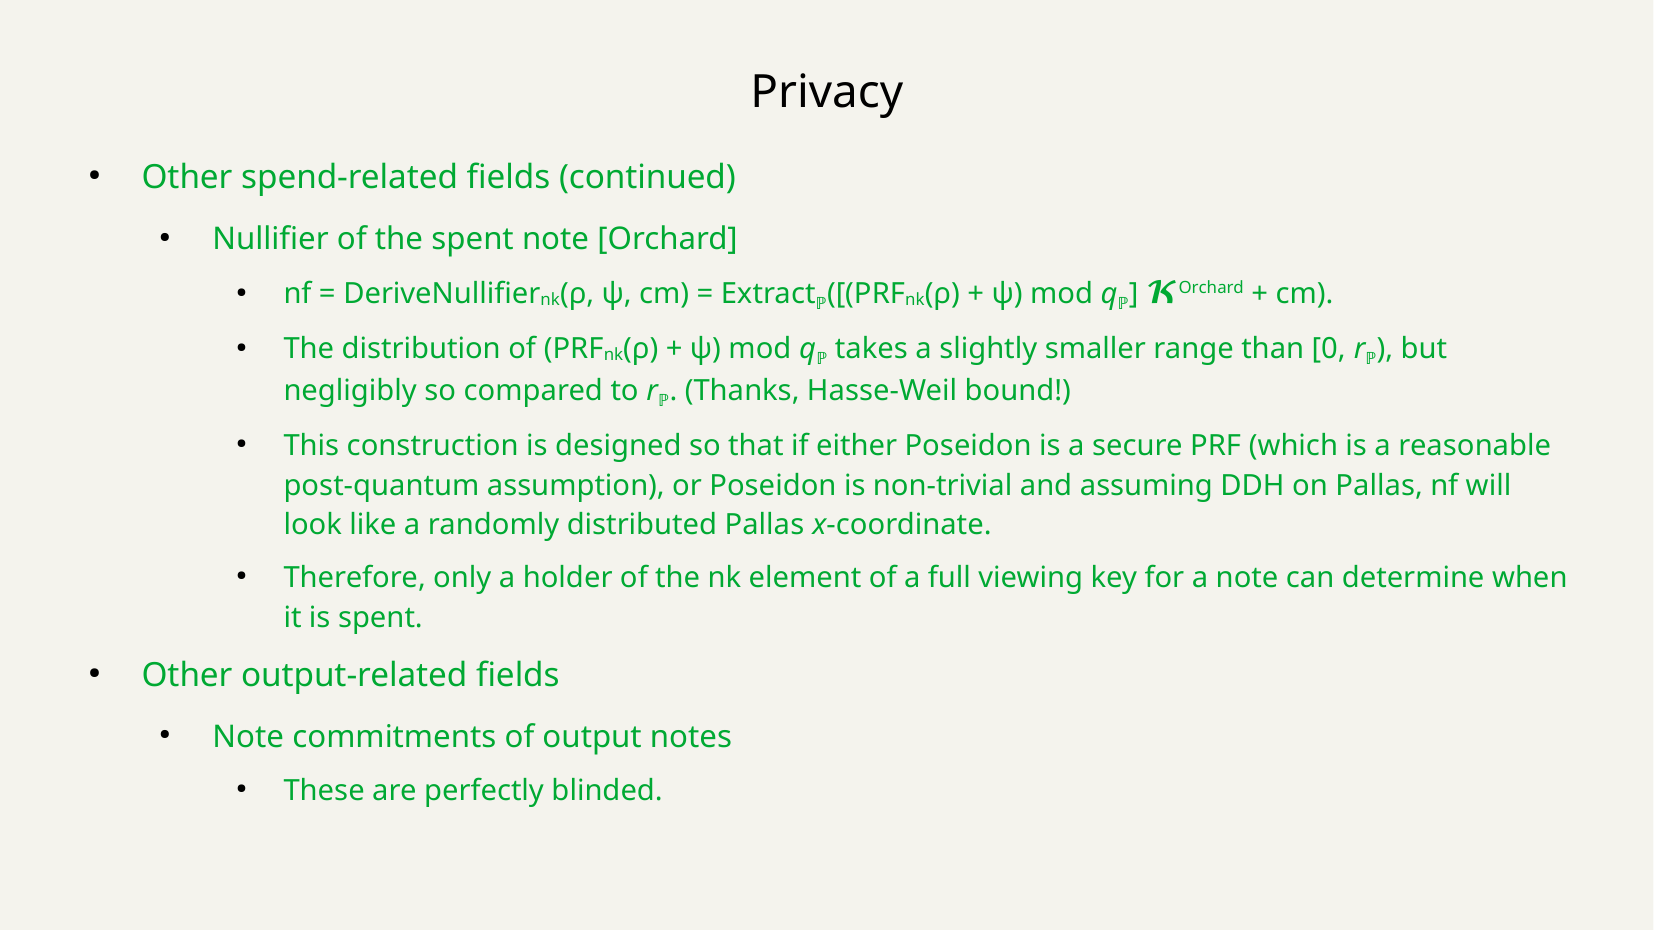

# Privacy
Other spend-related fields (continued)
Nullifier of the spent note [Orchard]
nf = DeriveNullifiernk(ρ, ψ, cm) = Extractℙ([(PRFnk(ρ) + ψ) mod qℙ] 𝓚Orchard + cm).
The distribution of (PRFnk(ρ) + ψ) mod qℙ takes a slightly smaller range than [0, rℙ), but negligibly so compared to rℙ. (Thanks, Hasse-Weil bound!)
This construction is designed so that if either Poseidon is a secure PRF (which is a reasonable post-quantum assumption), or Poseidon is non-trivial and assuming DDH on Pallas, nf will look like a randomly distributed Pallas x-coordinate.
Therefore, only a holder of the nk element of a full viewing key for a note can determine when it is spent.
Other output-related fields
Note commitments of output notes
These are perfectly blinded.